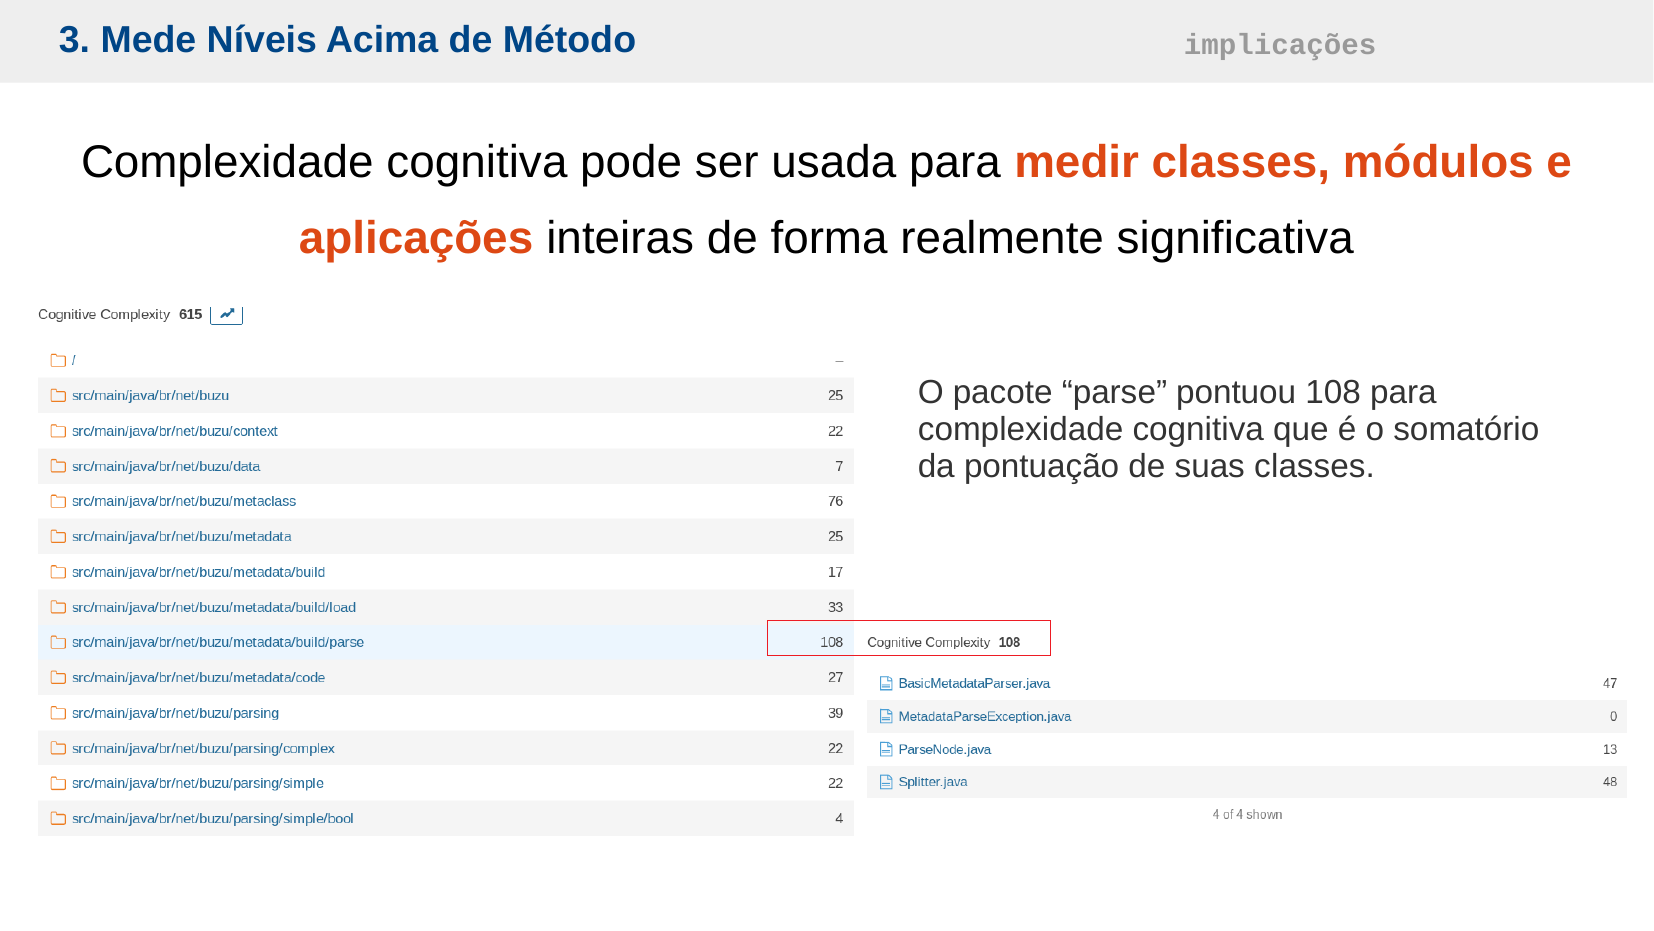

# 3. Mede Níveis Acima de Método
implicações
Complexidade cognitiva pode ser usada para medir classes, módulos e aplicações inteiras de forma realmente significativa
O pacote “parse” pontuou 108 para complexidade cognitiva que é o somatório da pontuação de suas classes.